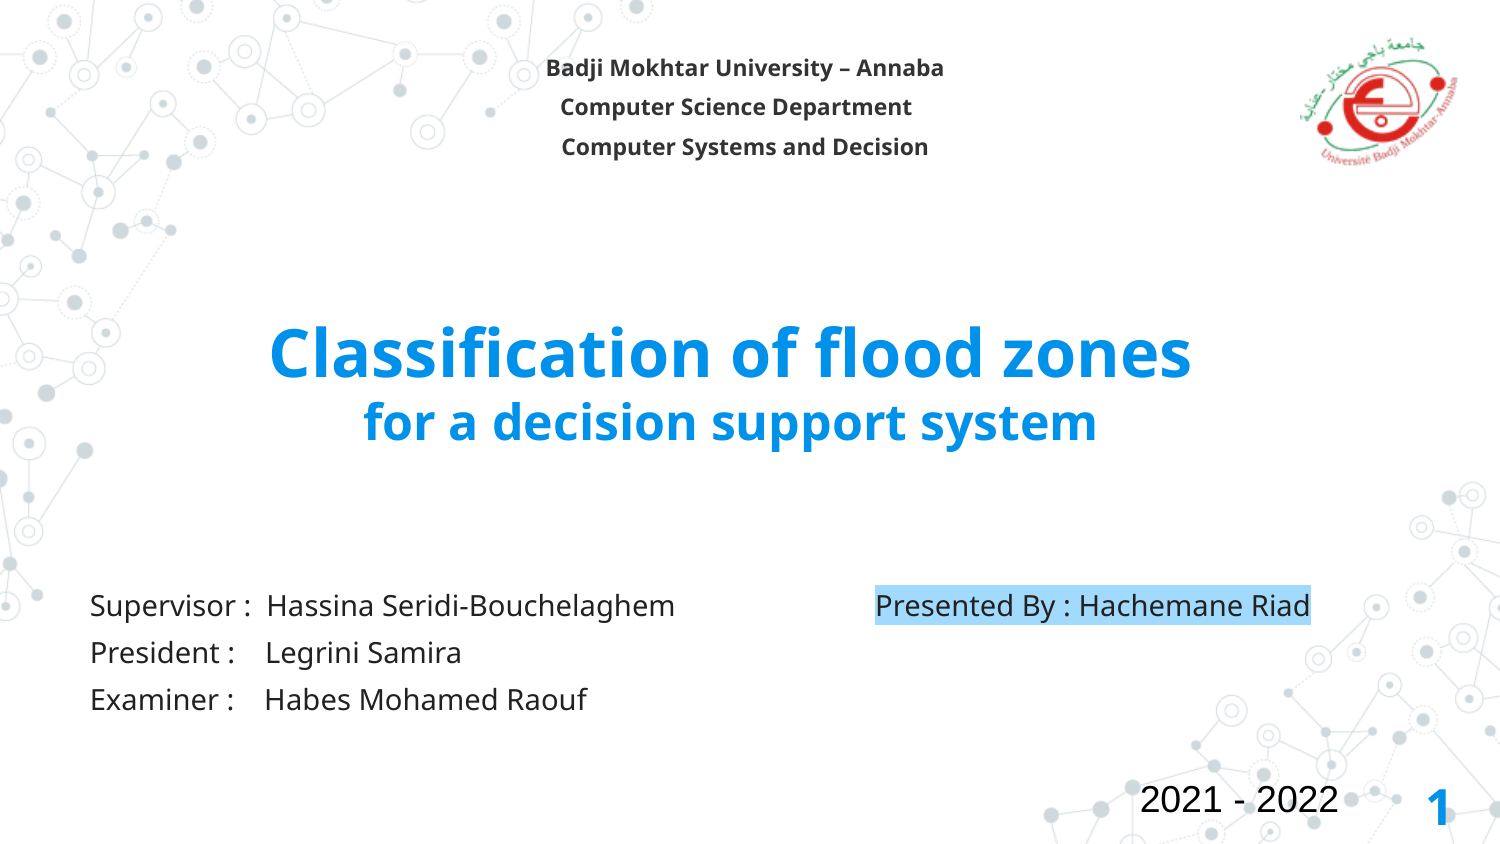

Badji Mokhtar University – Annaba
Computer Science Department
Computer Systems and Decision
Classification of flood zones
for a decision support system
Supervisor : Hassina Seridi-Bouchelaghem
President : Legrini Samira
Examiner : Habes Mohamed Raouf
Presented By : Hachemane Riad
2021 - 2022